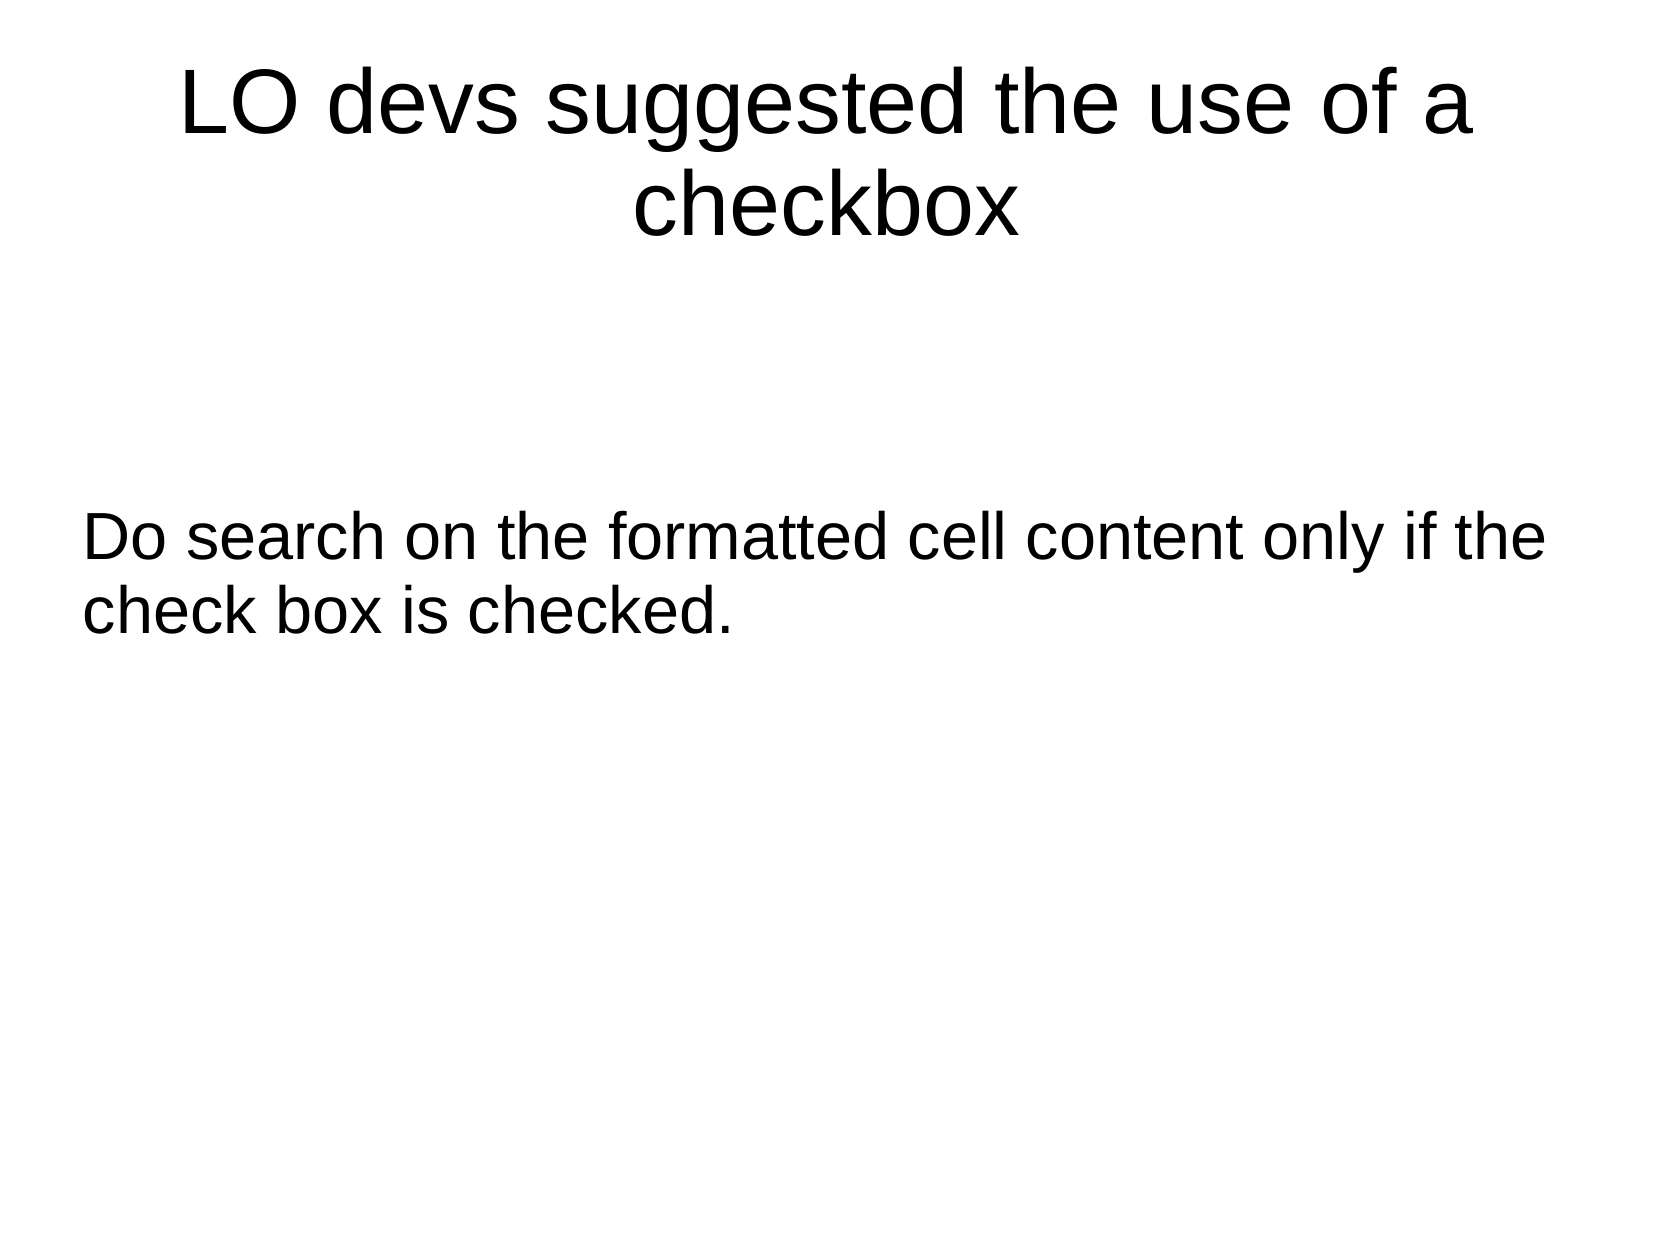

# LO devs suggested the use of a checkbox
Do search on the formatted cell content only if the check box is checked.